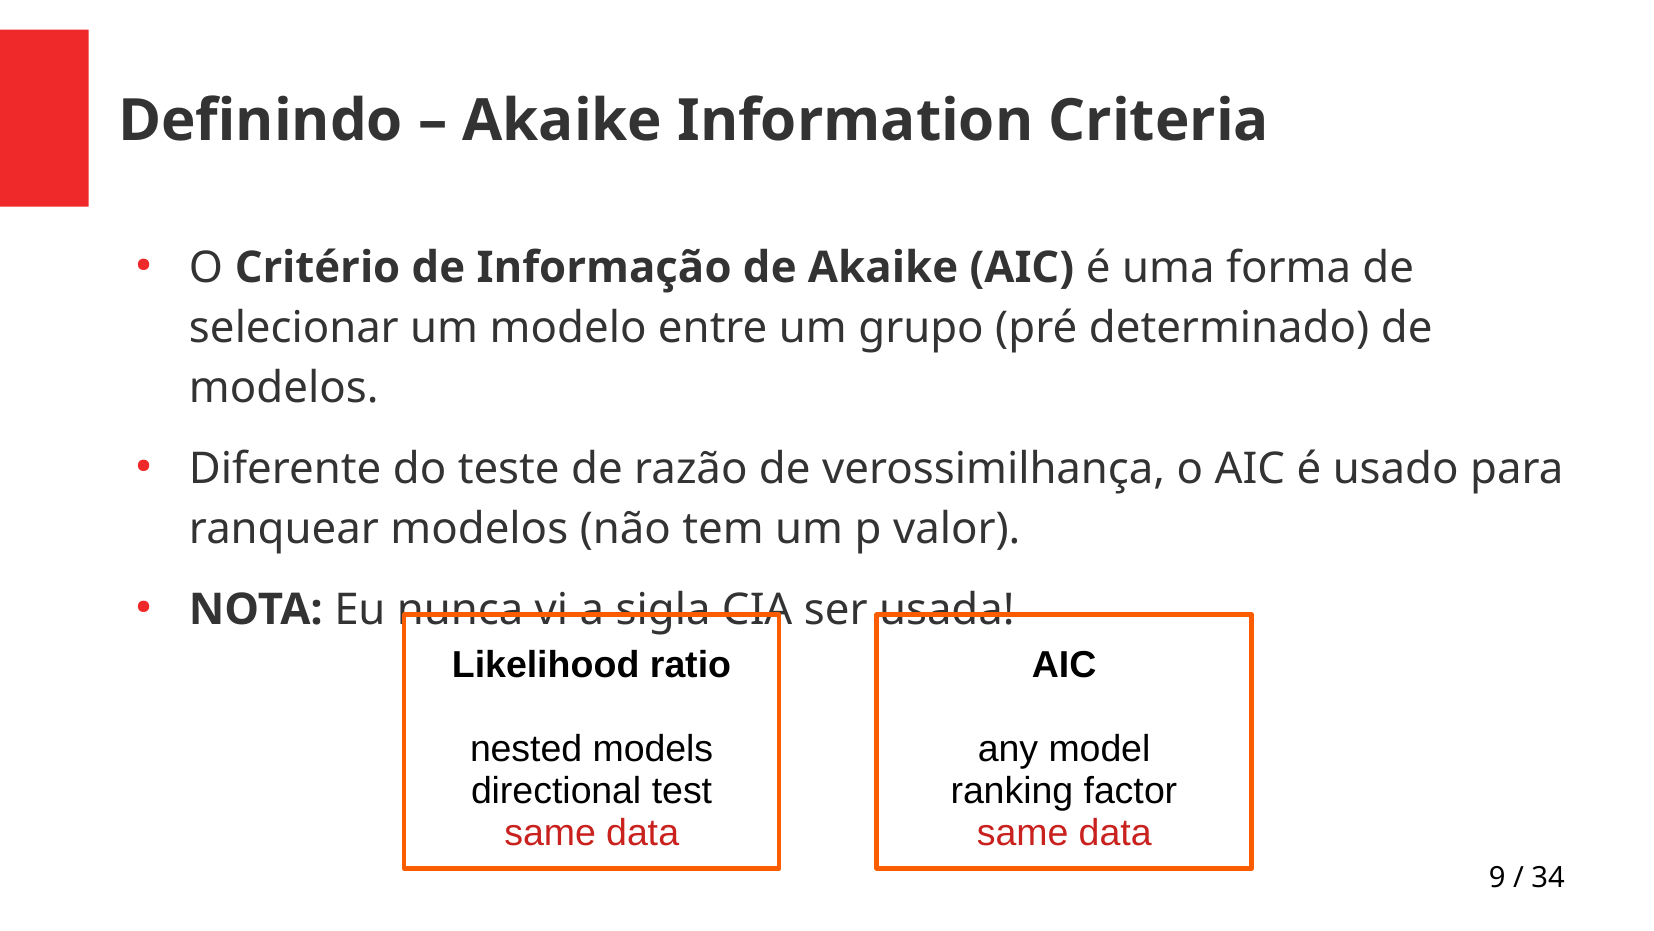

# Definindo – Akaike Information Criteria
O Critério de Informação de Akaike (AIC) é uma forma de selecionar um modelo entre um grupo (pré determinado) de modelos.
Diferente do teste de razão de verossimilhança, o AIC é usado para ranquear modelos (não tem um p valor).
NOTA: Eu nunca vi a sigla CIA ser usada!
Likelihood ratio
nested models
directional test
same data
AIC
any model
ranking factor
same data
9